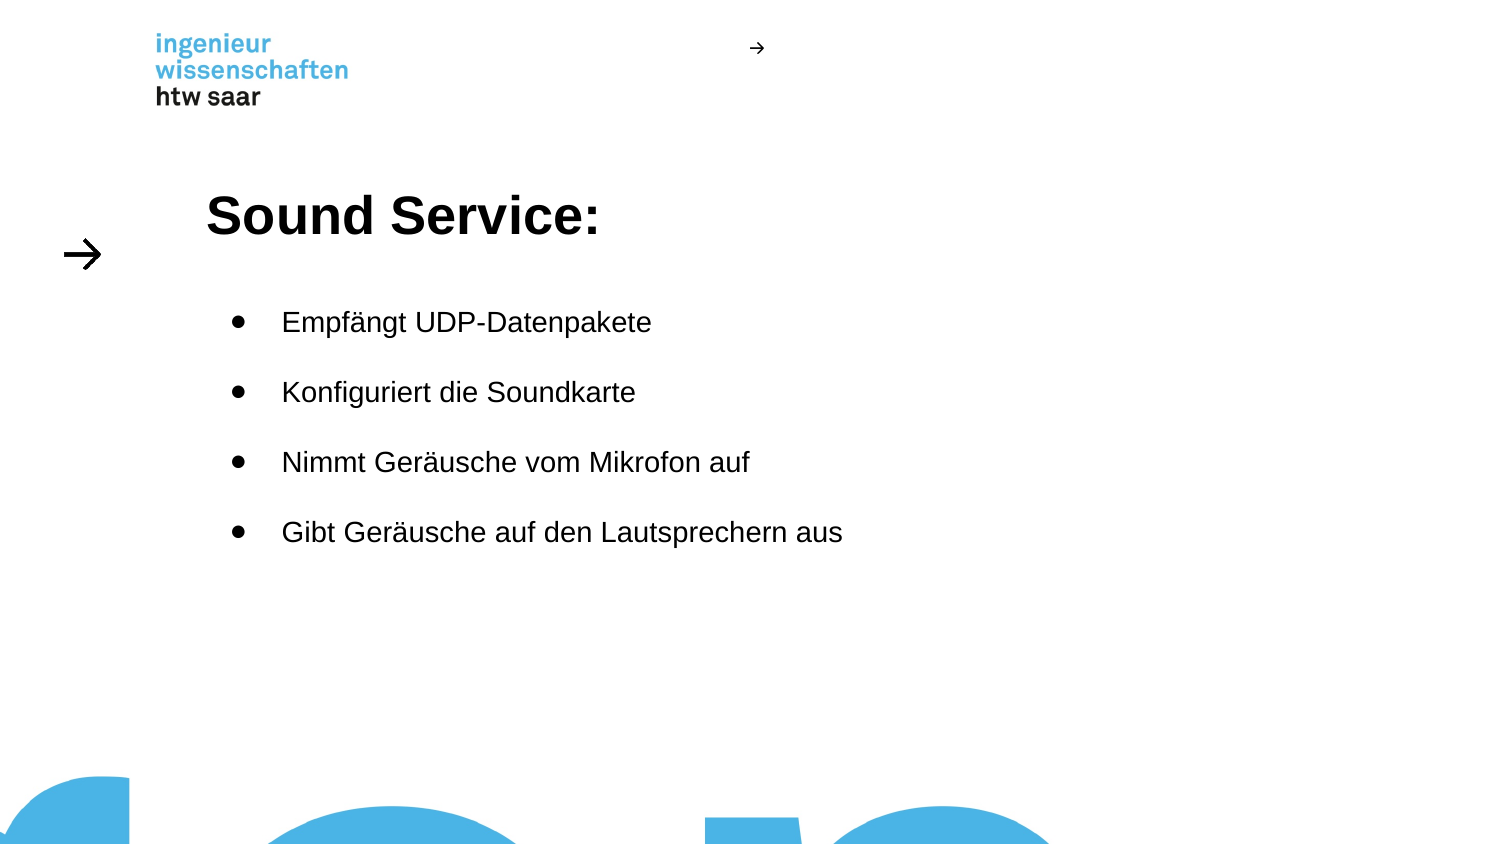

# Sound Service:
Empfängt UDP-Datenpakete
Konfiguriert die Soundkarte
Nimmt Geräusche vom Mikrofon auf
Gibt Geräusche auf den Lautsprechern aus